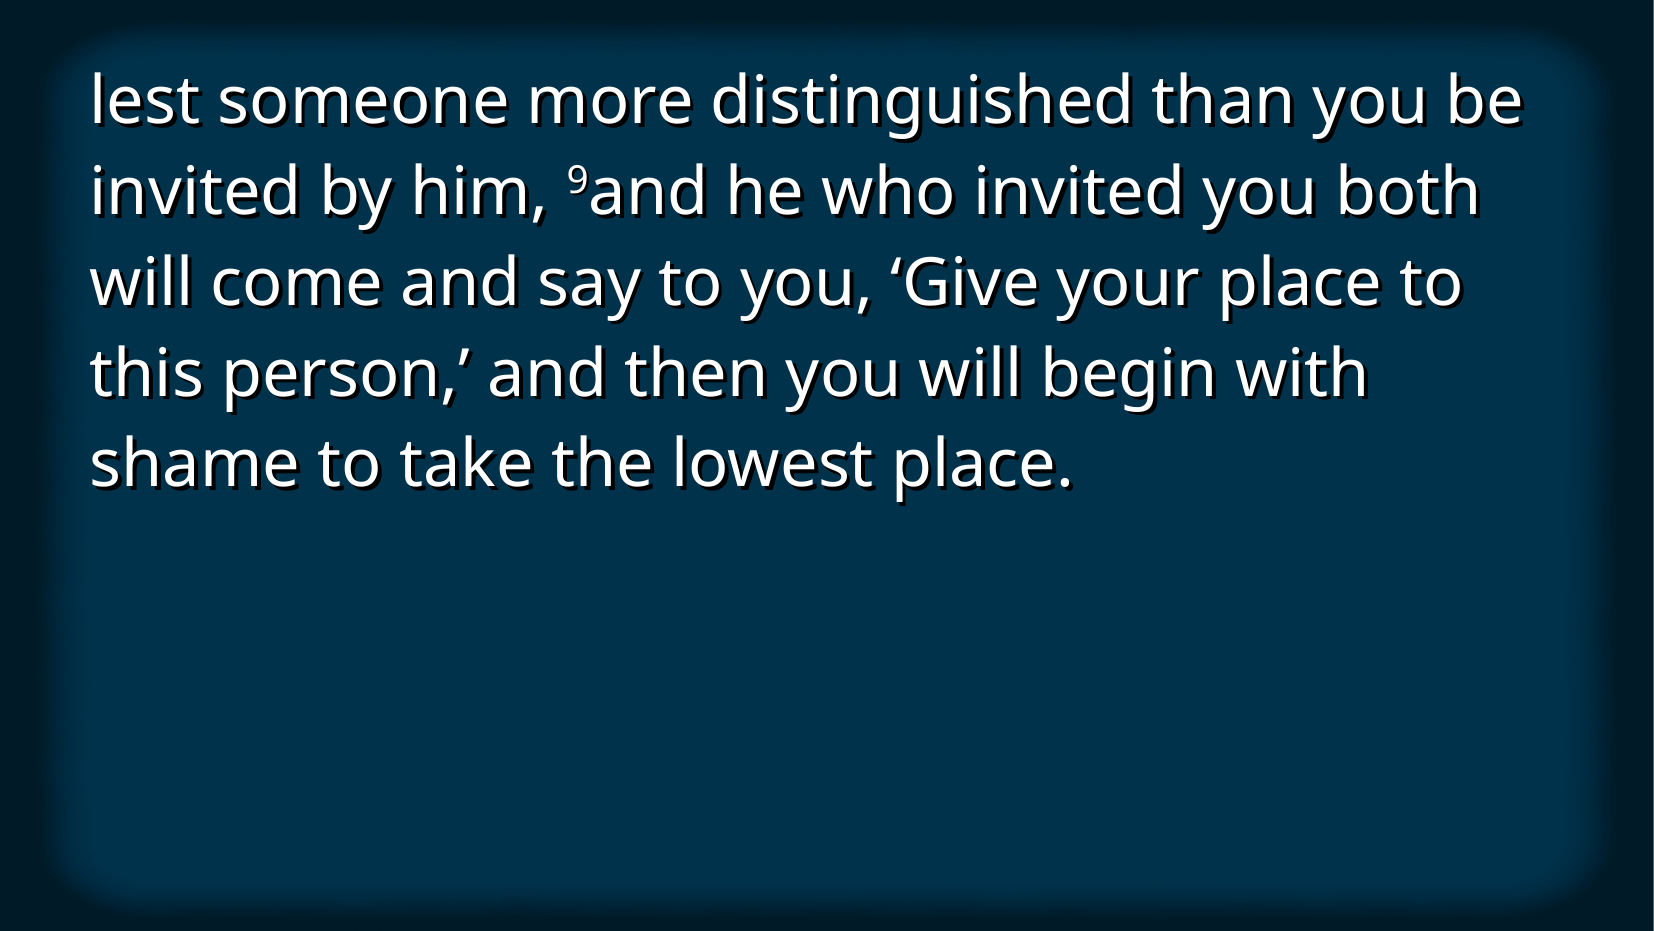

lest someone more distinguished than you be invited by him, 9and he who invited you both will come and say to you, ‘Give your place to this person,’ and then you will begin with shame to take the lowest place.